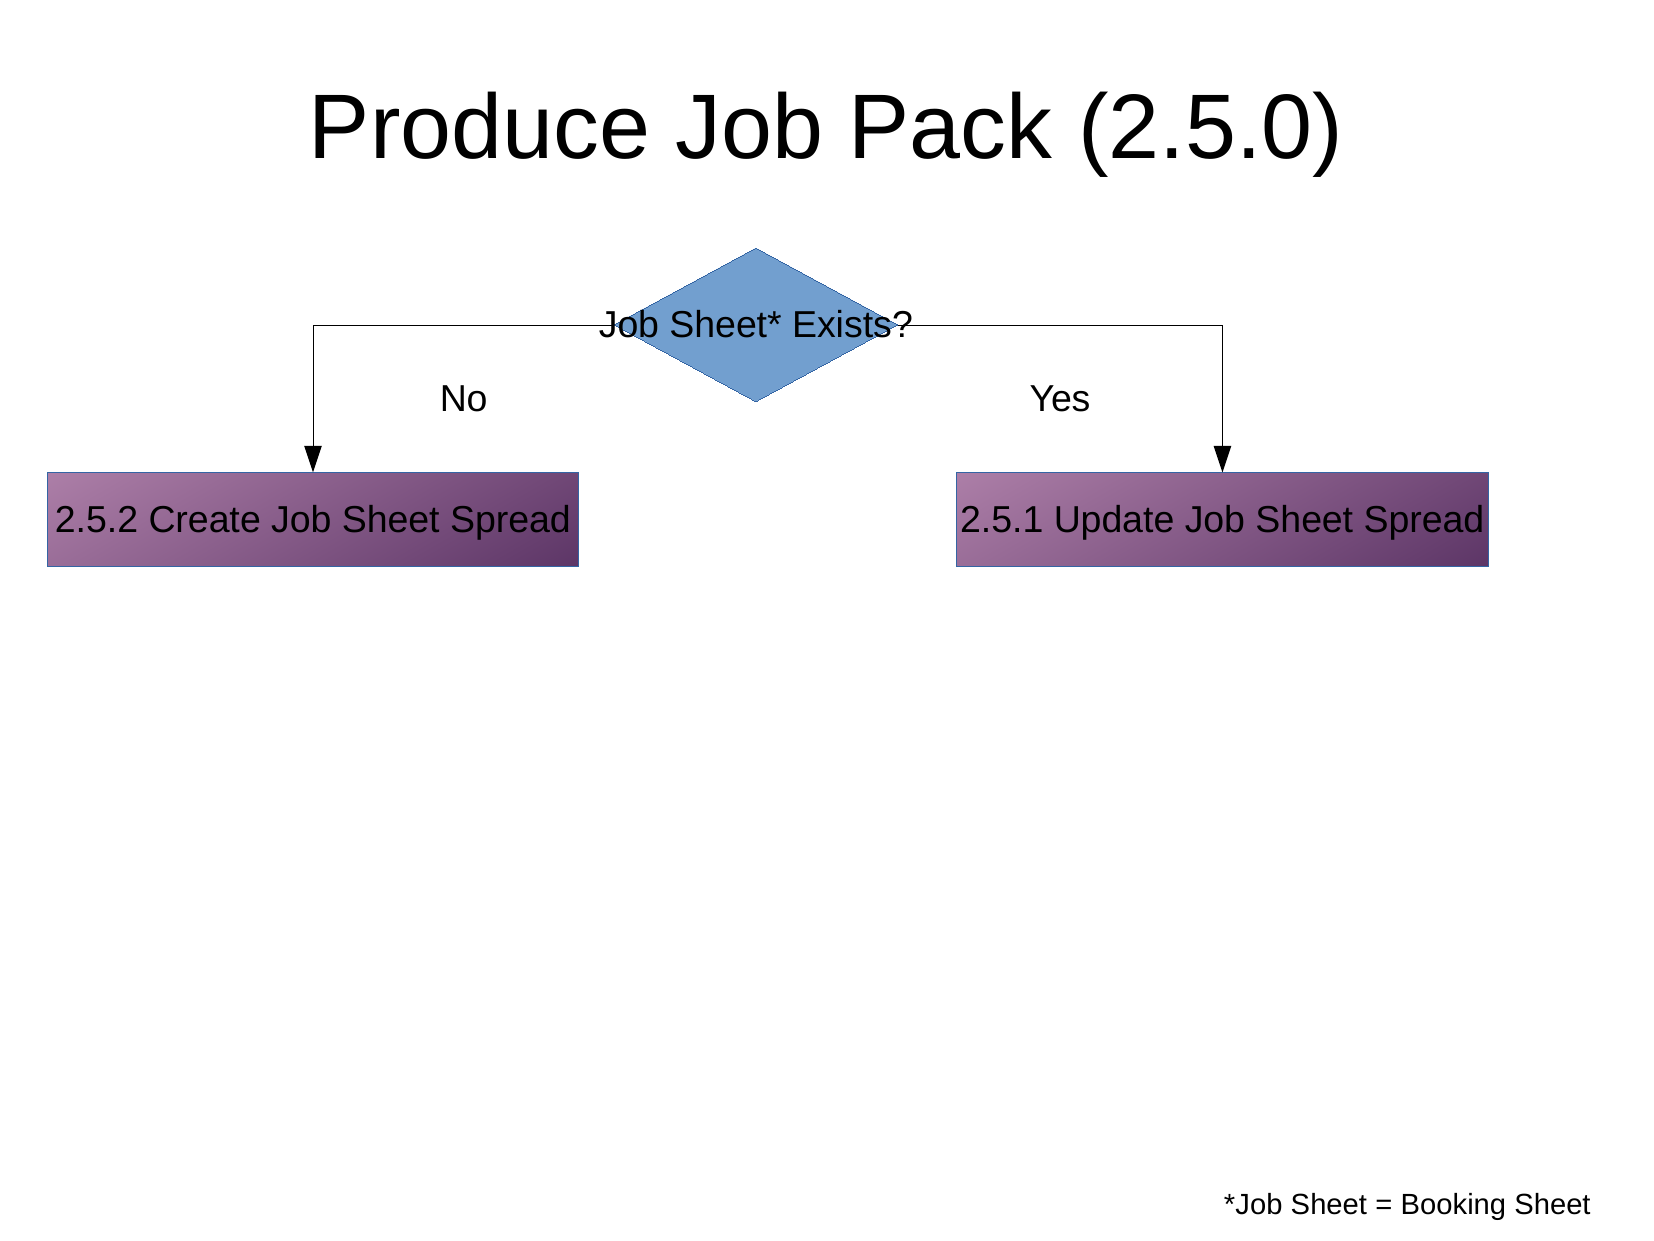

# Produce Job Pack (2.5.0)
Job Sheet* Exists?
2.5.2 Create Job Sheet Spread
2.5.1 Update Job Sheet Spread
*Job Sheet = Booking Sheet